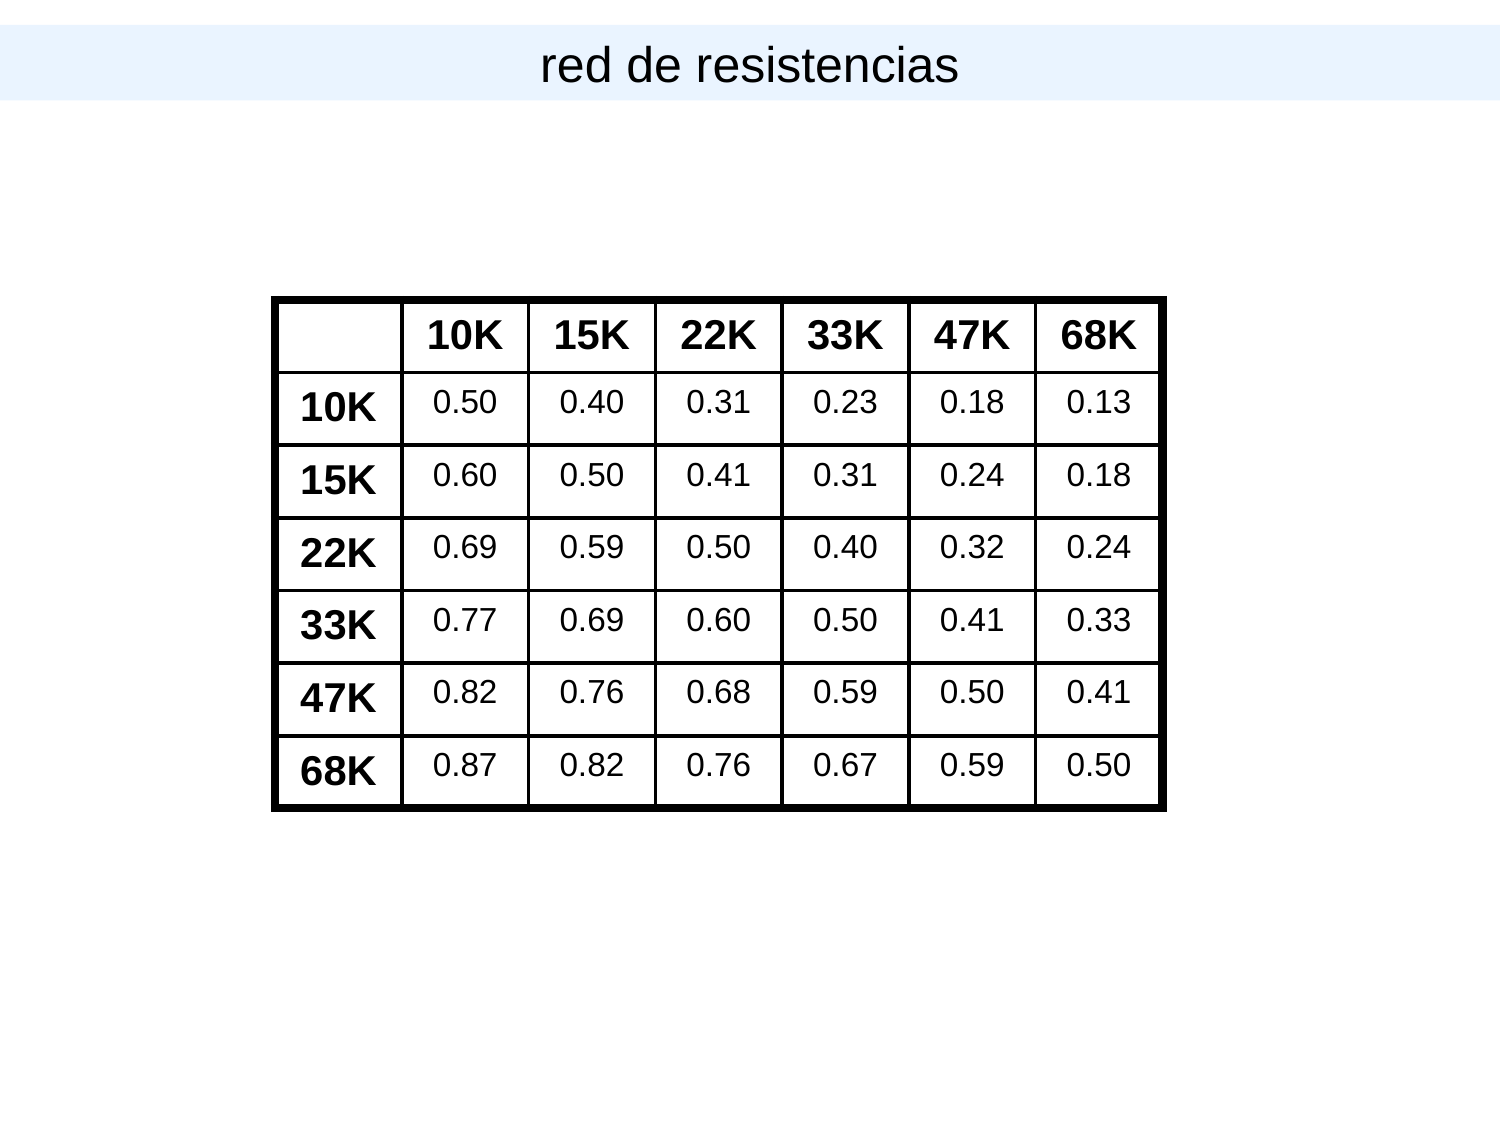

red de resistencias
| | 10K | 15K | 22K | 33K | 47K | 68K |
| --- | --- | --- | --- | --- | --- | --- |
| 10K | 0.50 | 0.40 | 0.31 | 0.23 | 0.18 | 0.13 |
| 15K | 0.60 | 0.50 | 0.41 | 0.31 | 0.24 | 0.18 |
| 22K | 0.69 | 0.59 | 0.50 | 0.40 | 0.32 | 0.24 |
| 33K | 0.77 | 0.69 | 0.60 | 0.50 | 0.41 | 0.33 |
| 47K | 0.82 | 0.76 | 0.68 | 0.59 | 0.50 | 0.41 |
| 68K | 0.87 | 0.82 | 0.76 | 0.67 | 0.59 | 0.50 |